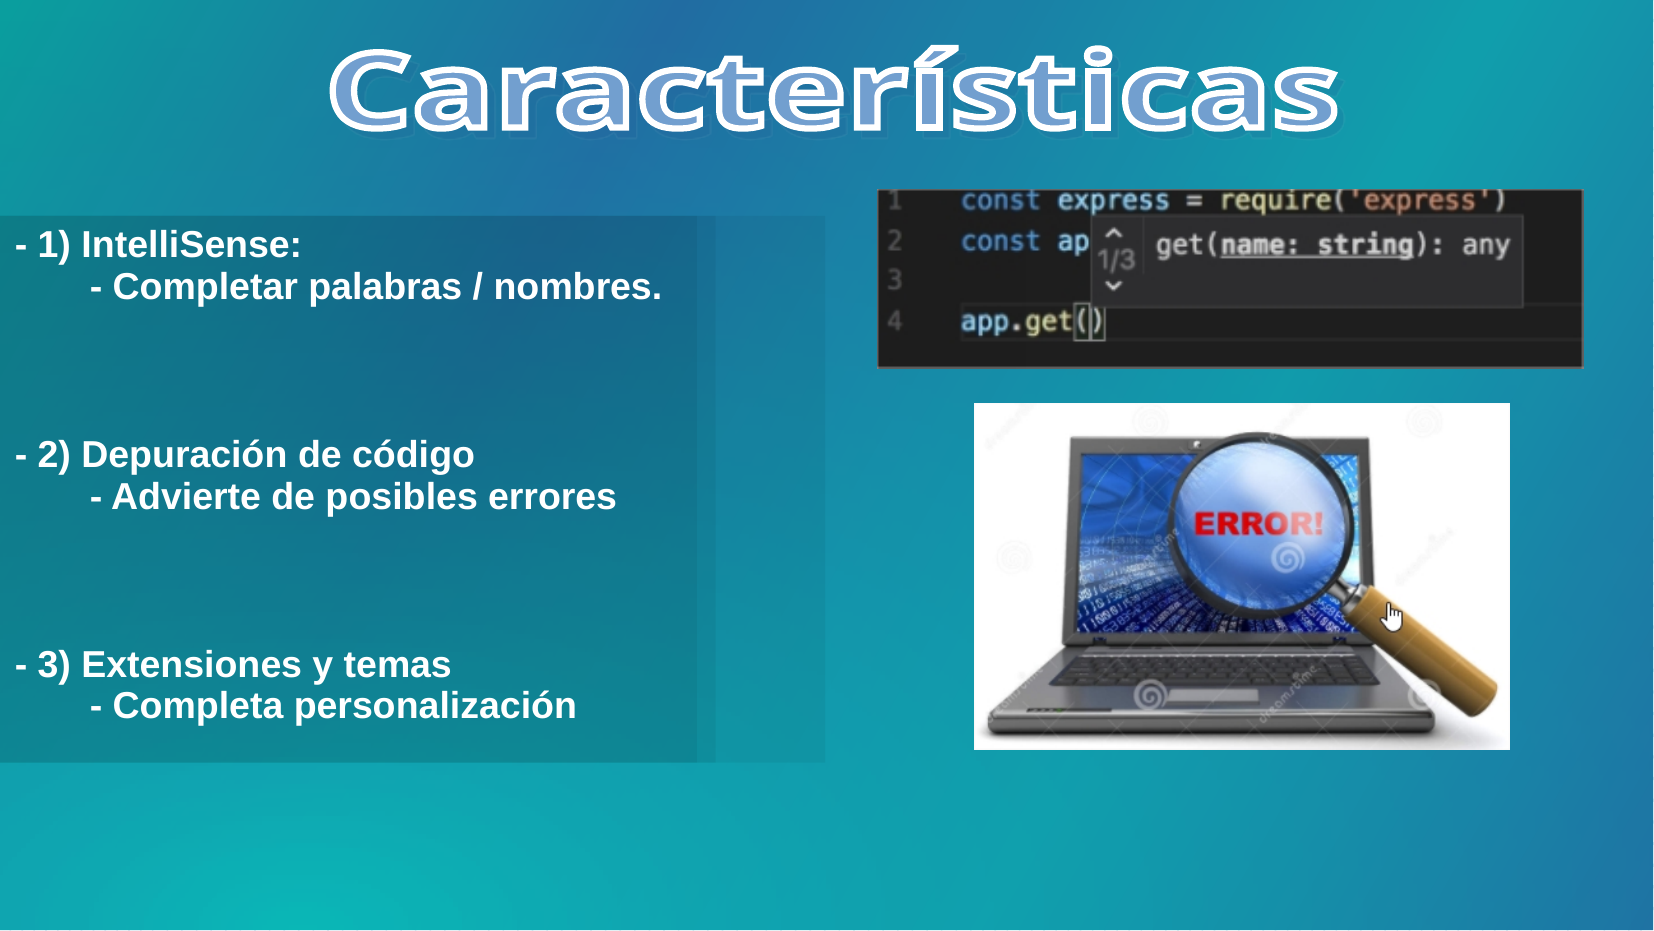

Características
- 1) IntelliSense:
	- Completar palabras / nombres.
- 2) Depuración de código
	- Advierte de posibles errores
- 3) Extensiones y temas
	- Completa personalización